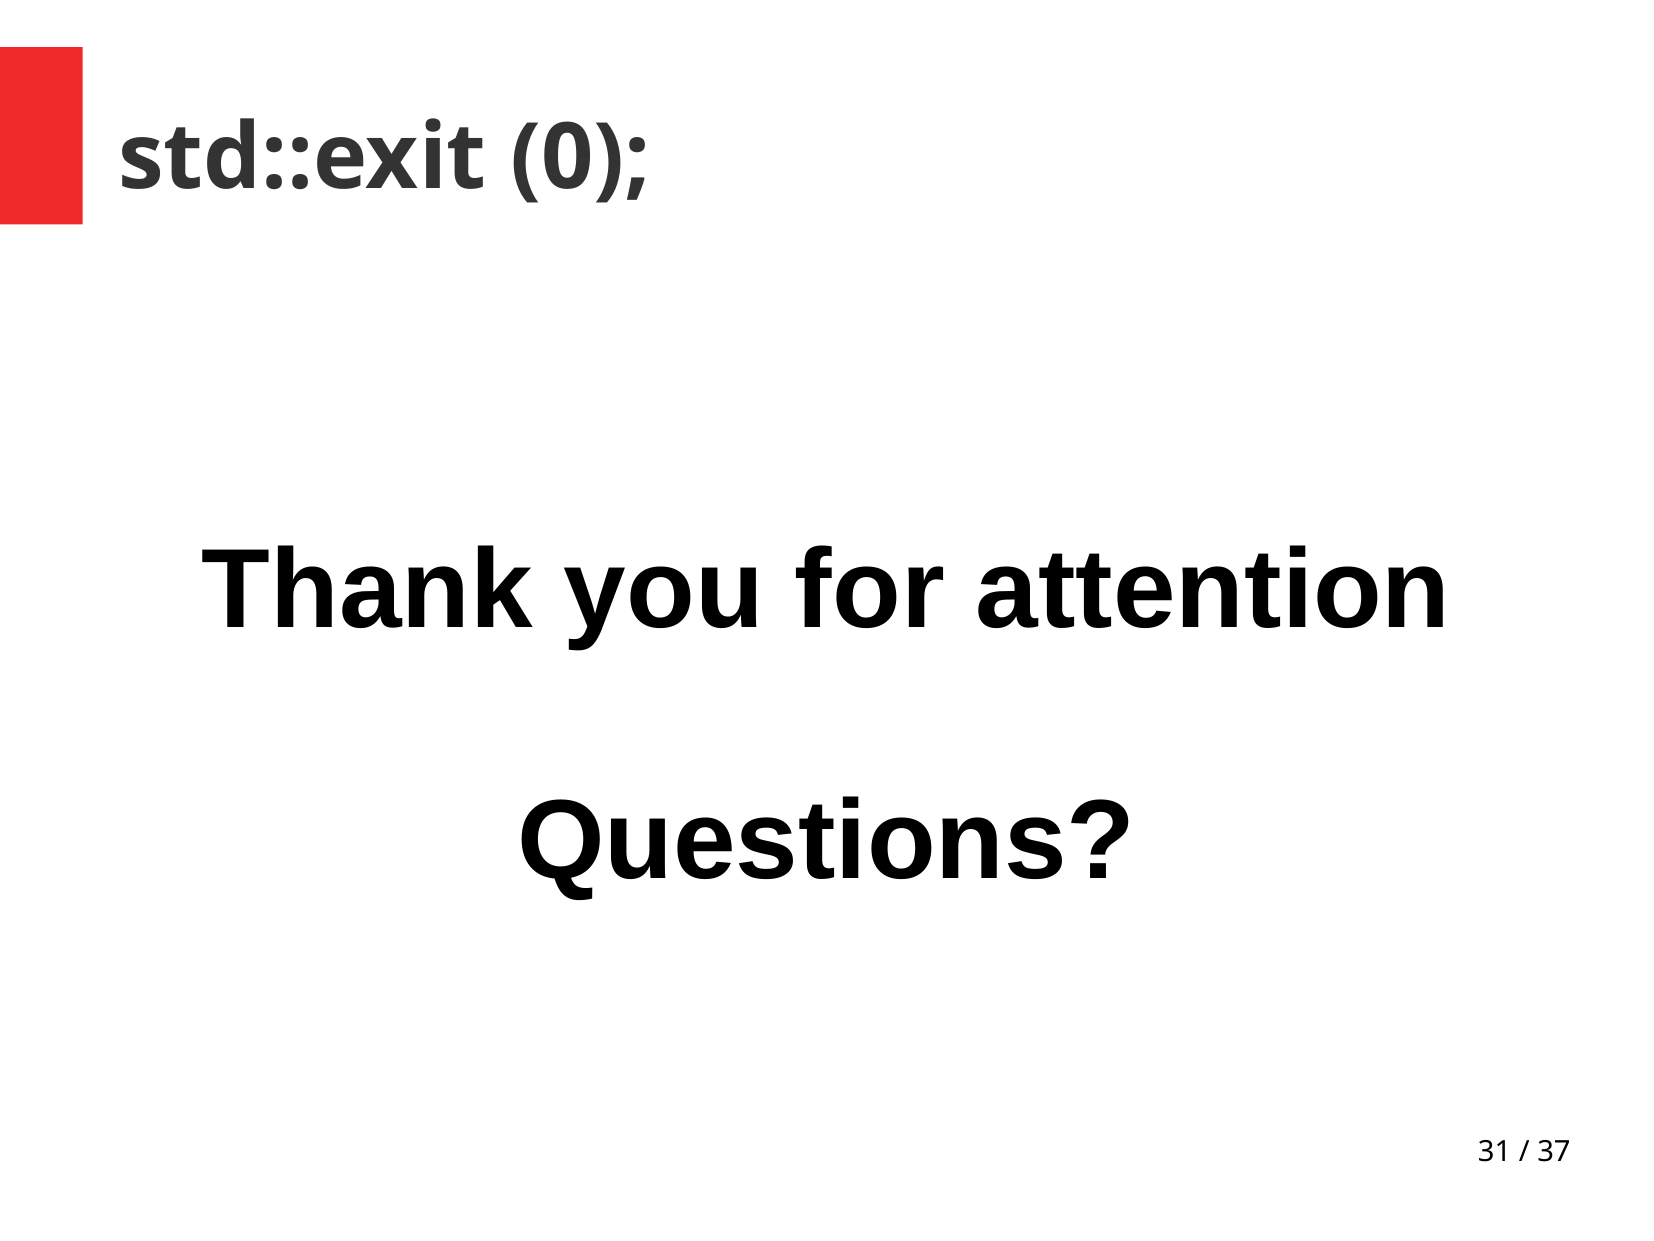

# std::exit (0);
Thank you for attention
Questions?
31